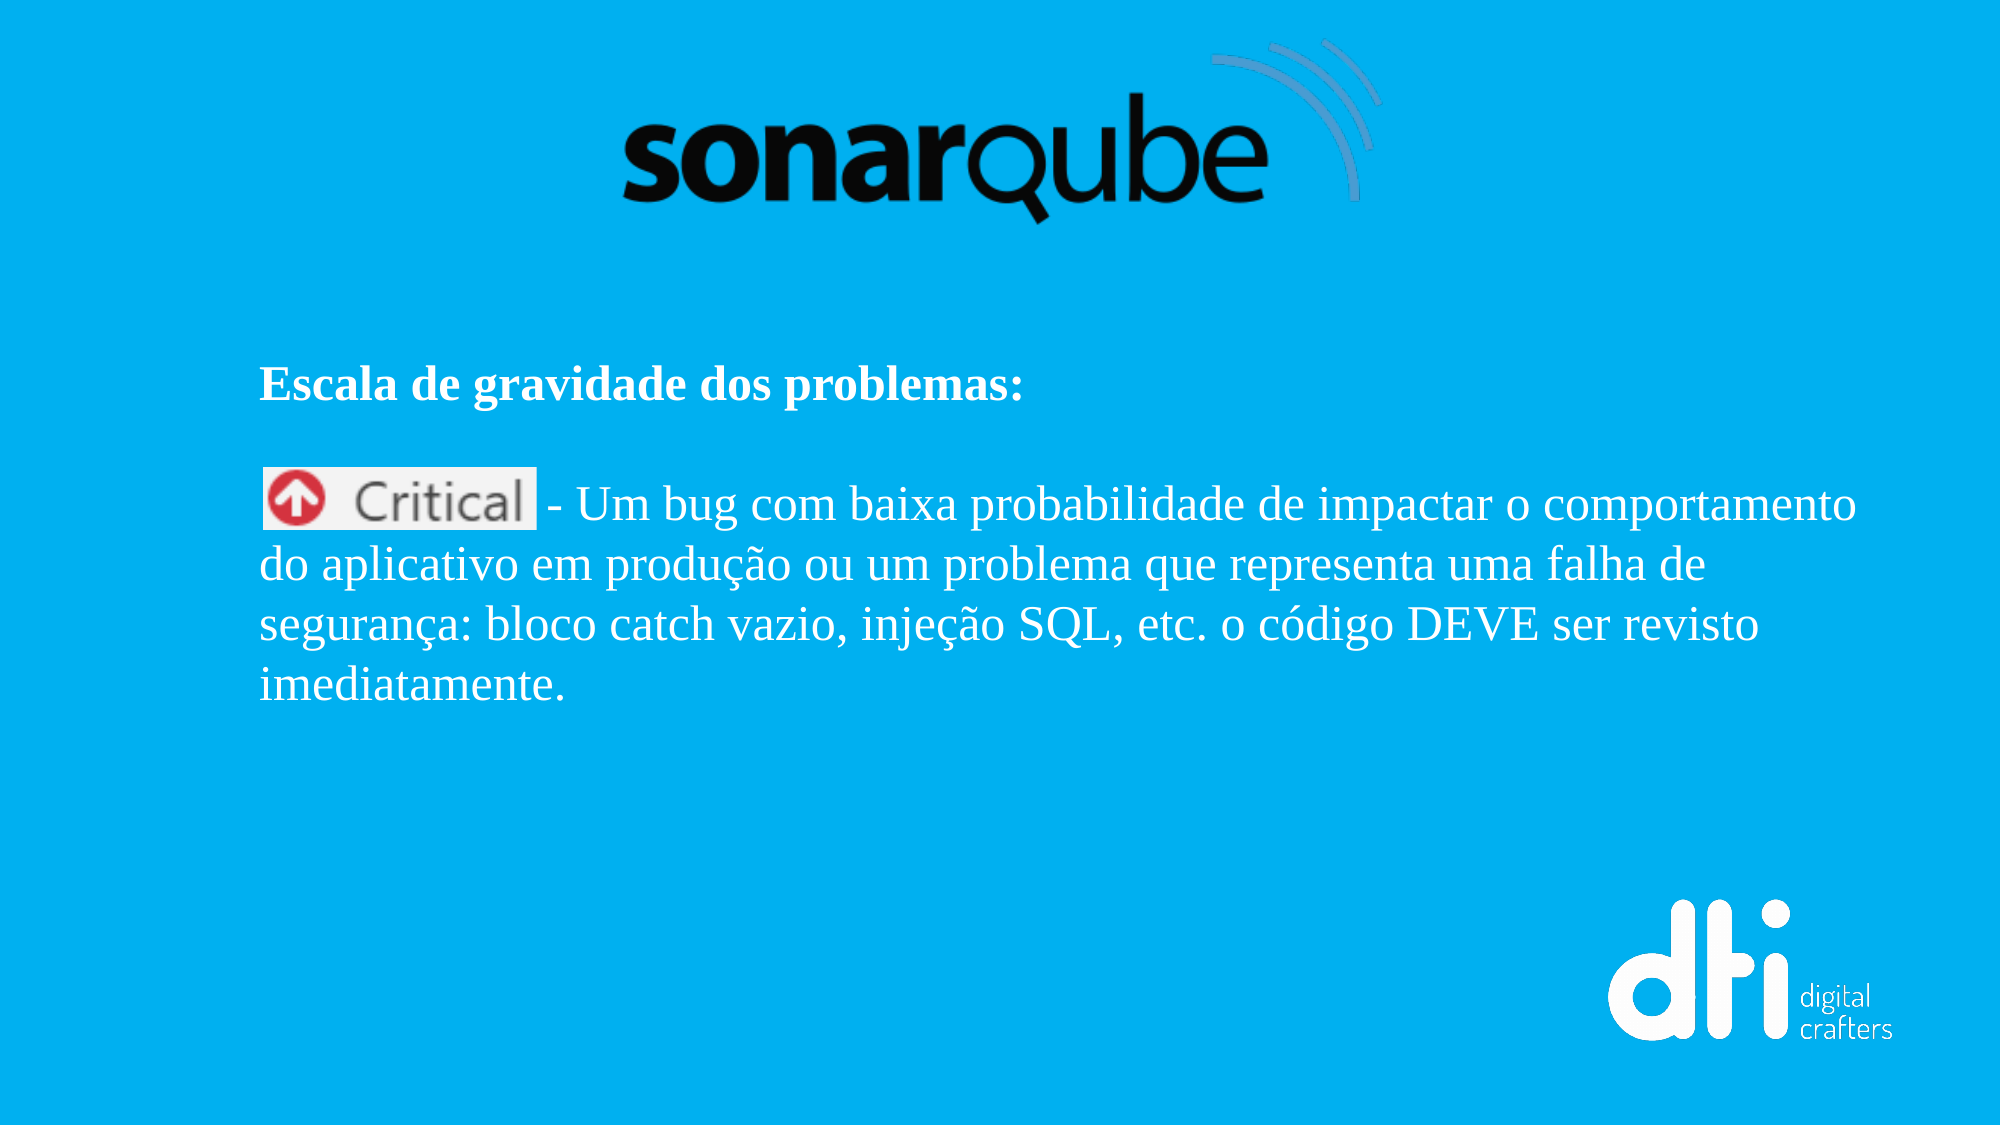

Escala de gravidade dos problemas:
                       - Um bug com baixa probabilidade de impactar o comportamento do aplicativo em produção ou um problema que representa uma falha de segurança: bloco catch vazio, injeção SQL, etc. o código DEVE ser revisto imediatamente.